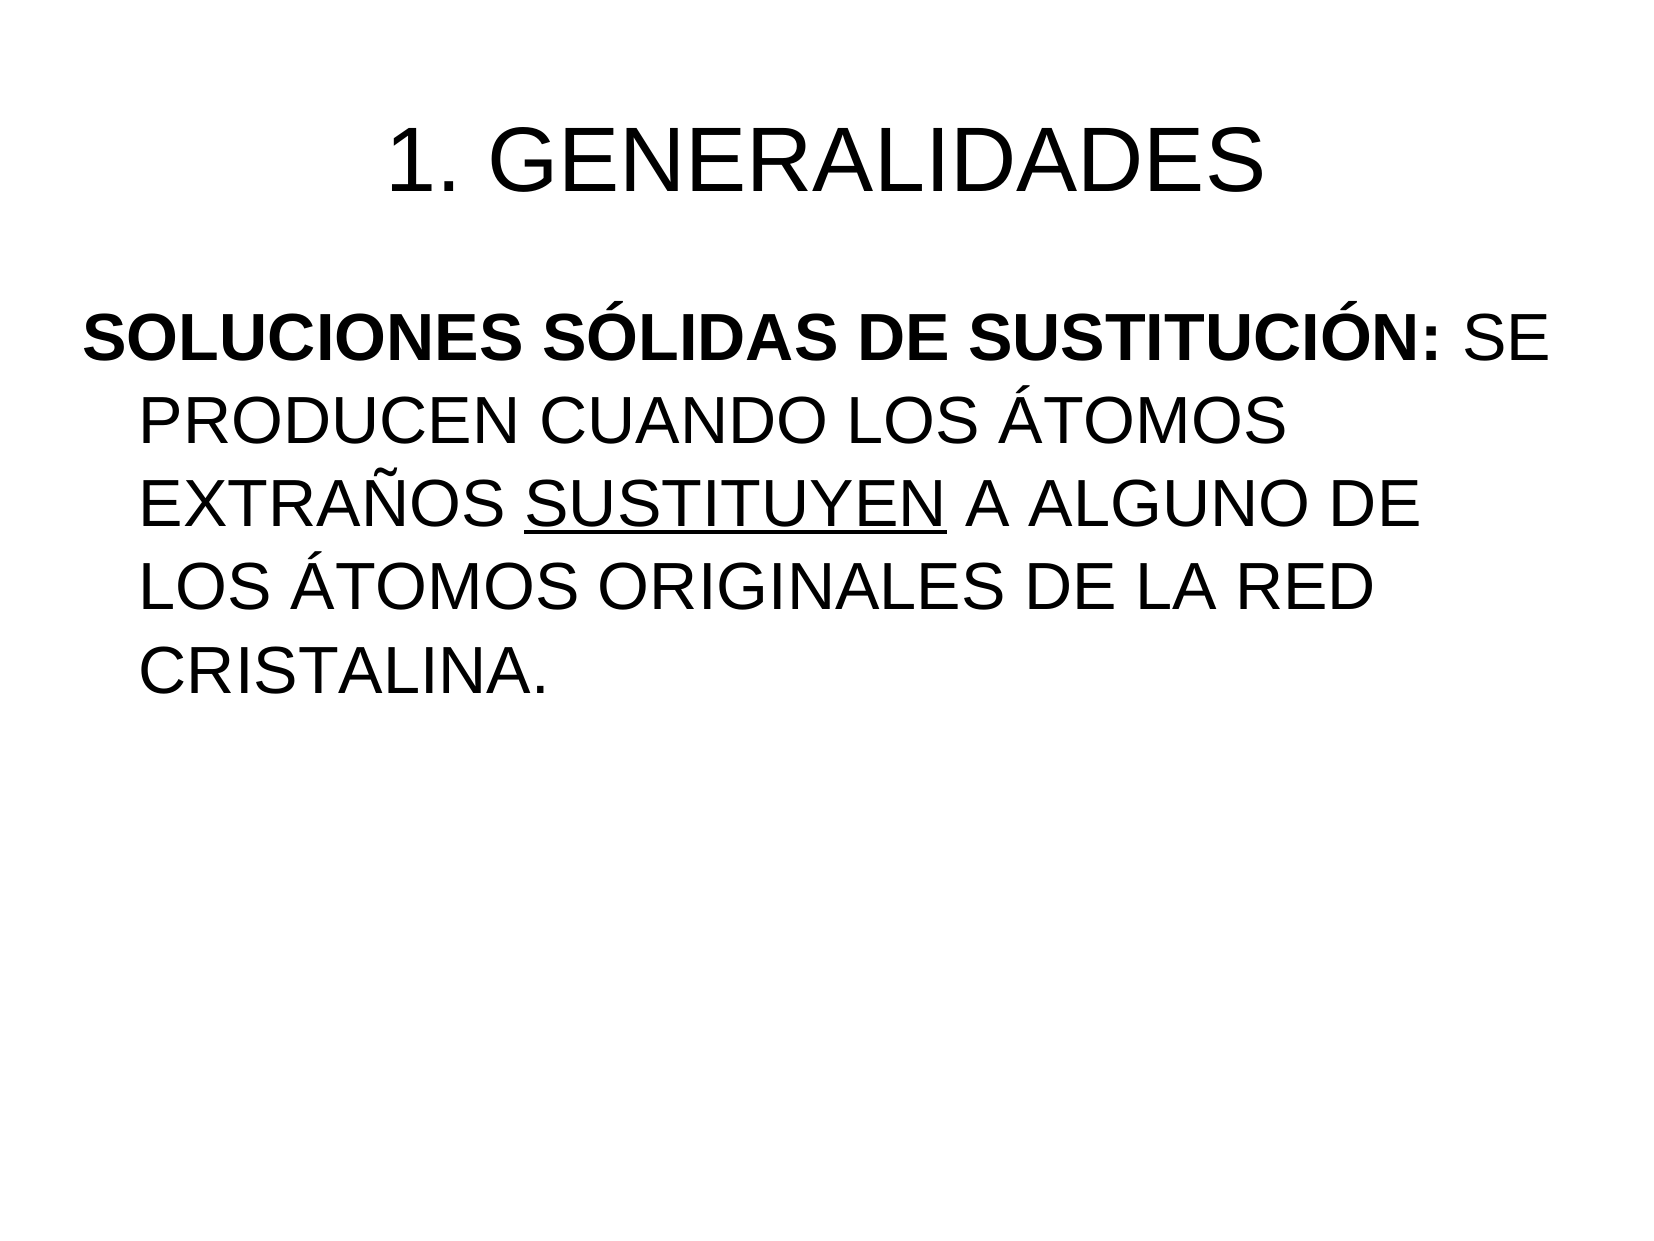

# 1. GENERALIDADES
SOLUCIONES SÓLIDAS DE SUSTITUCIÓN: SE PRODUCEN CUANDO LOS ÁTOMOS EXTRAÑOS SUSTITUYEN A ALGUNO DE LOS ÁTOMOS ORIGINALES DE LA RED CRISTALINA.